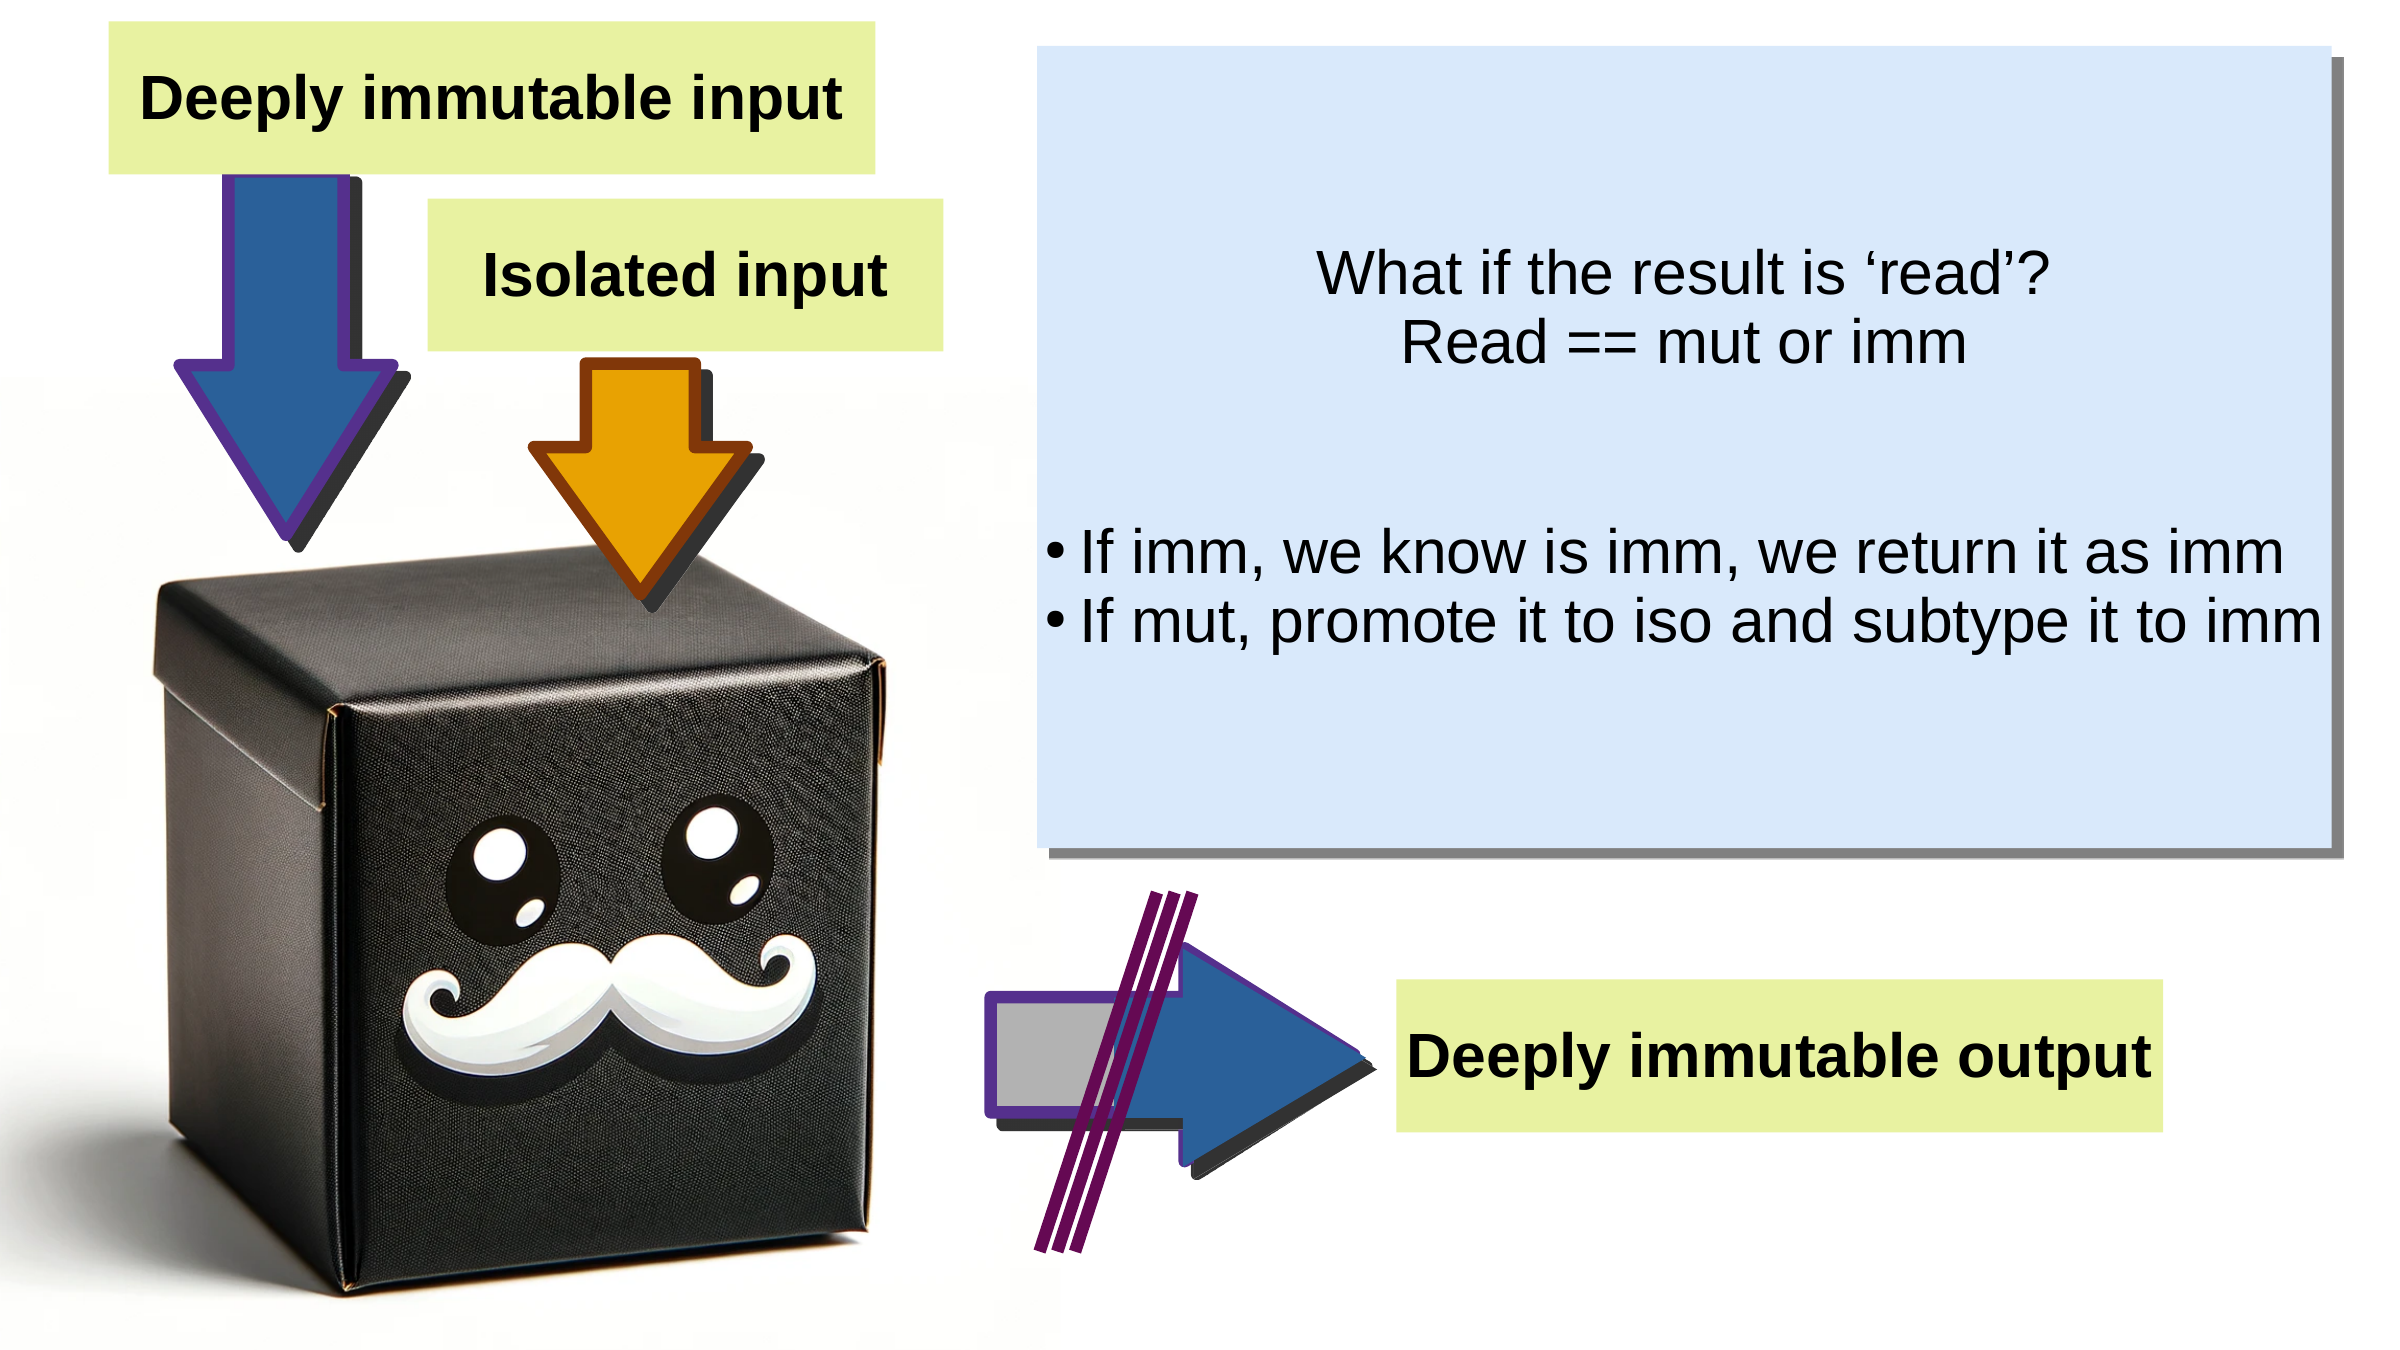

Deeply immutable input
What if the result is ‘read’?
Read == mut or imm
If imm, we know is imm, we return it as imm
If mut, promote it to iso and subtype it to imm
Isolated input
Deeply immutable output